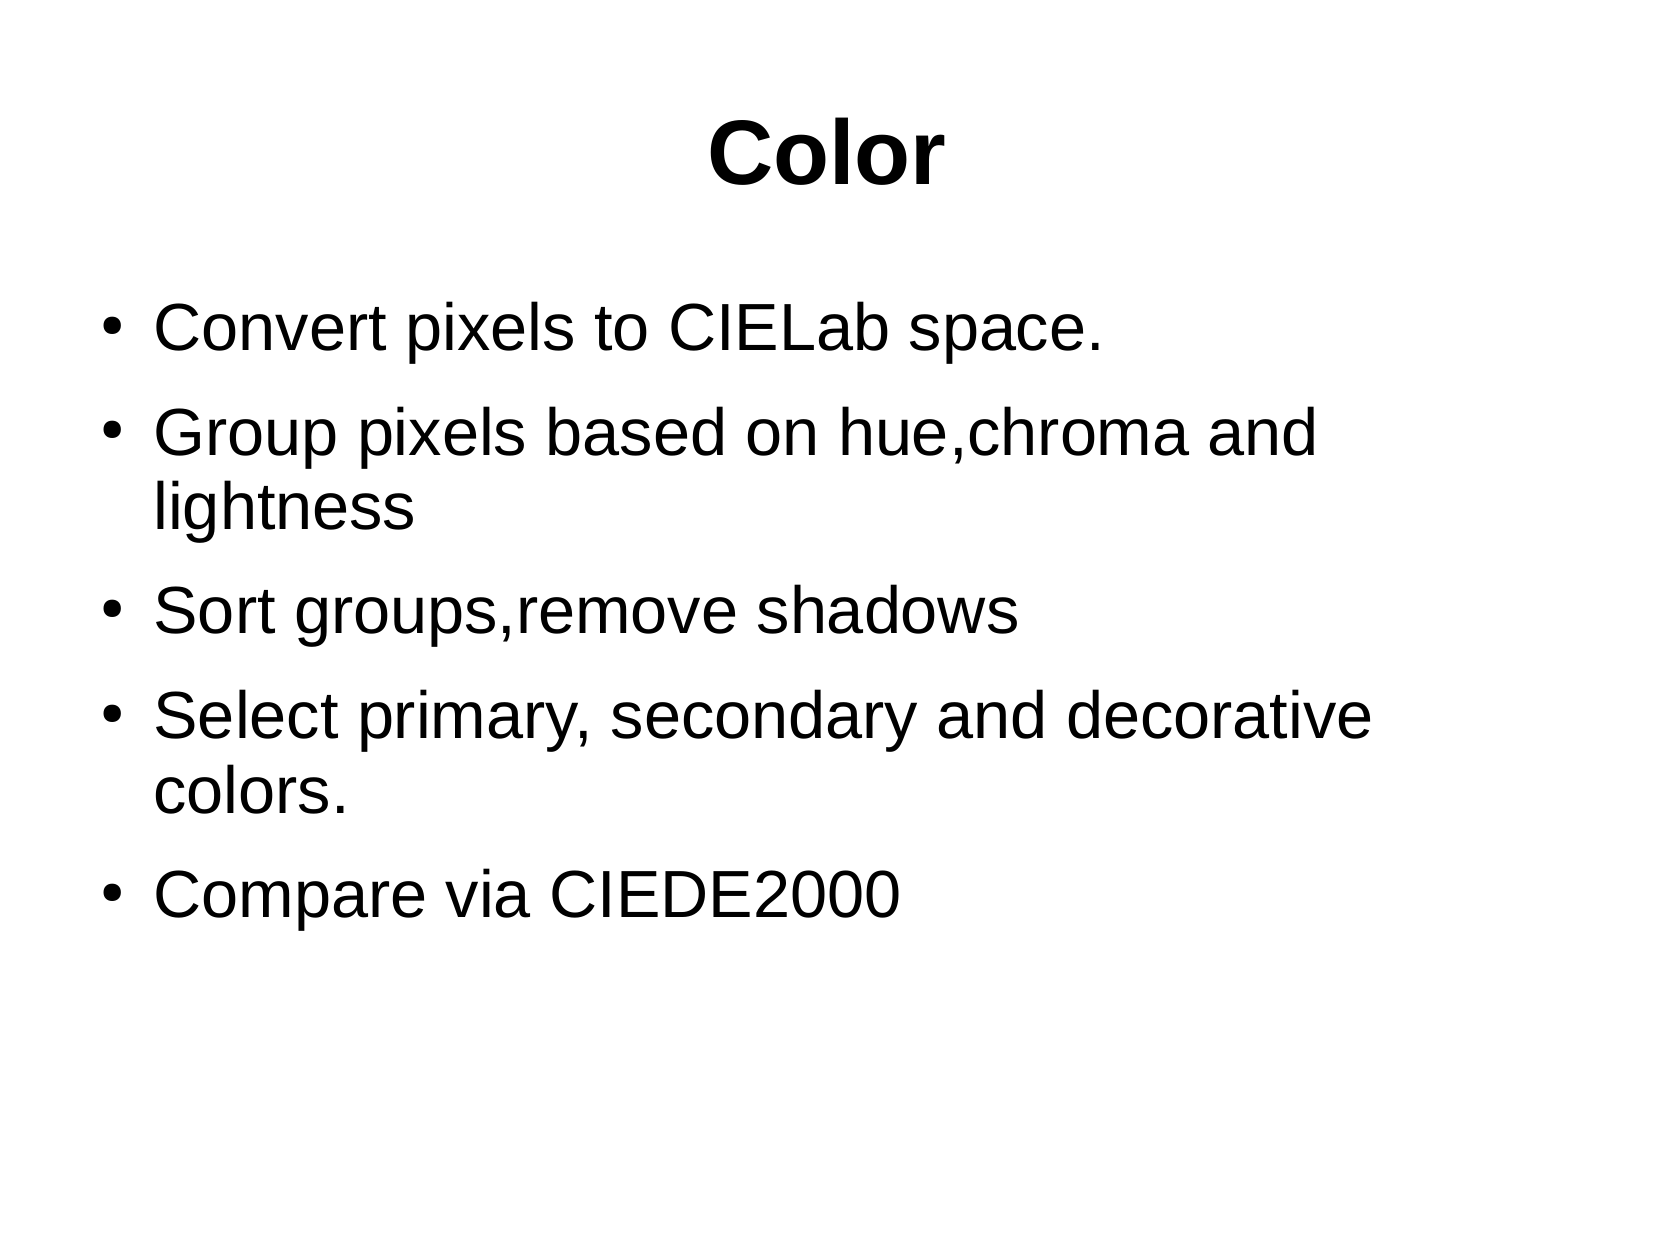

# Color
Convert pixels to CIELab space.
Group pixels based on hue,chroma and lightness
Sort groups,remove shadows
Select primary, secondary and decorative colors.
Compare via CIEDE2000